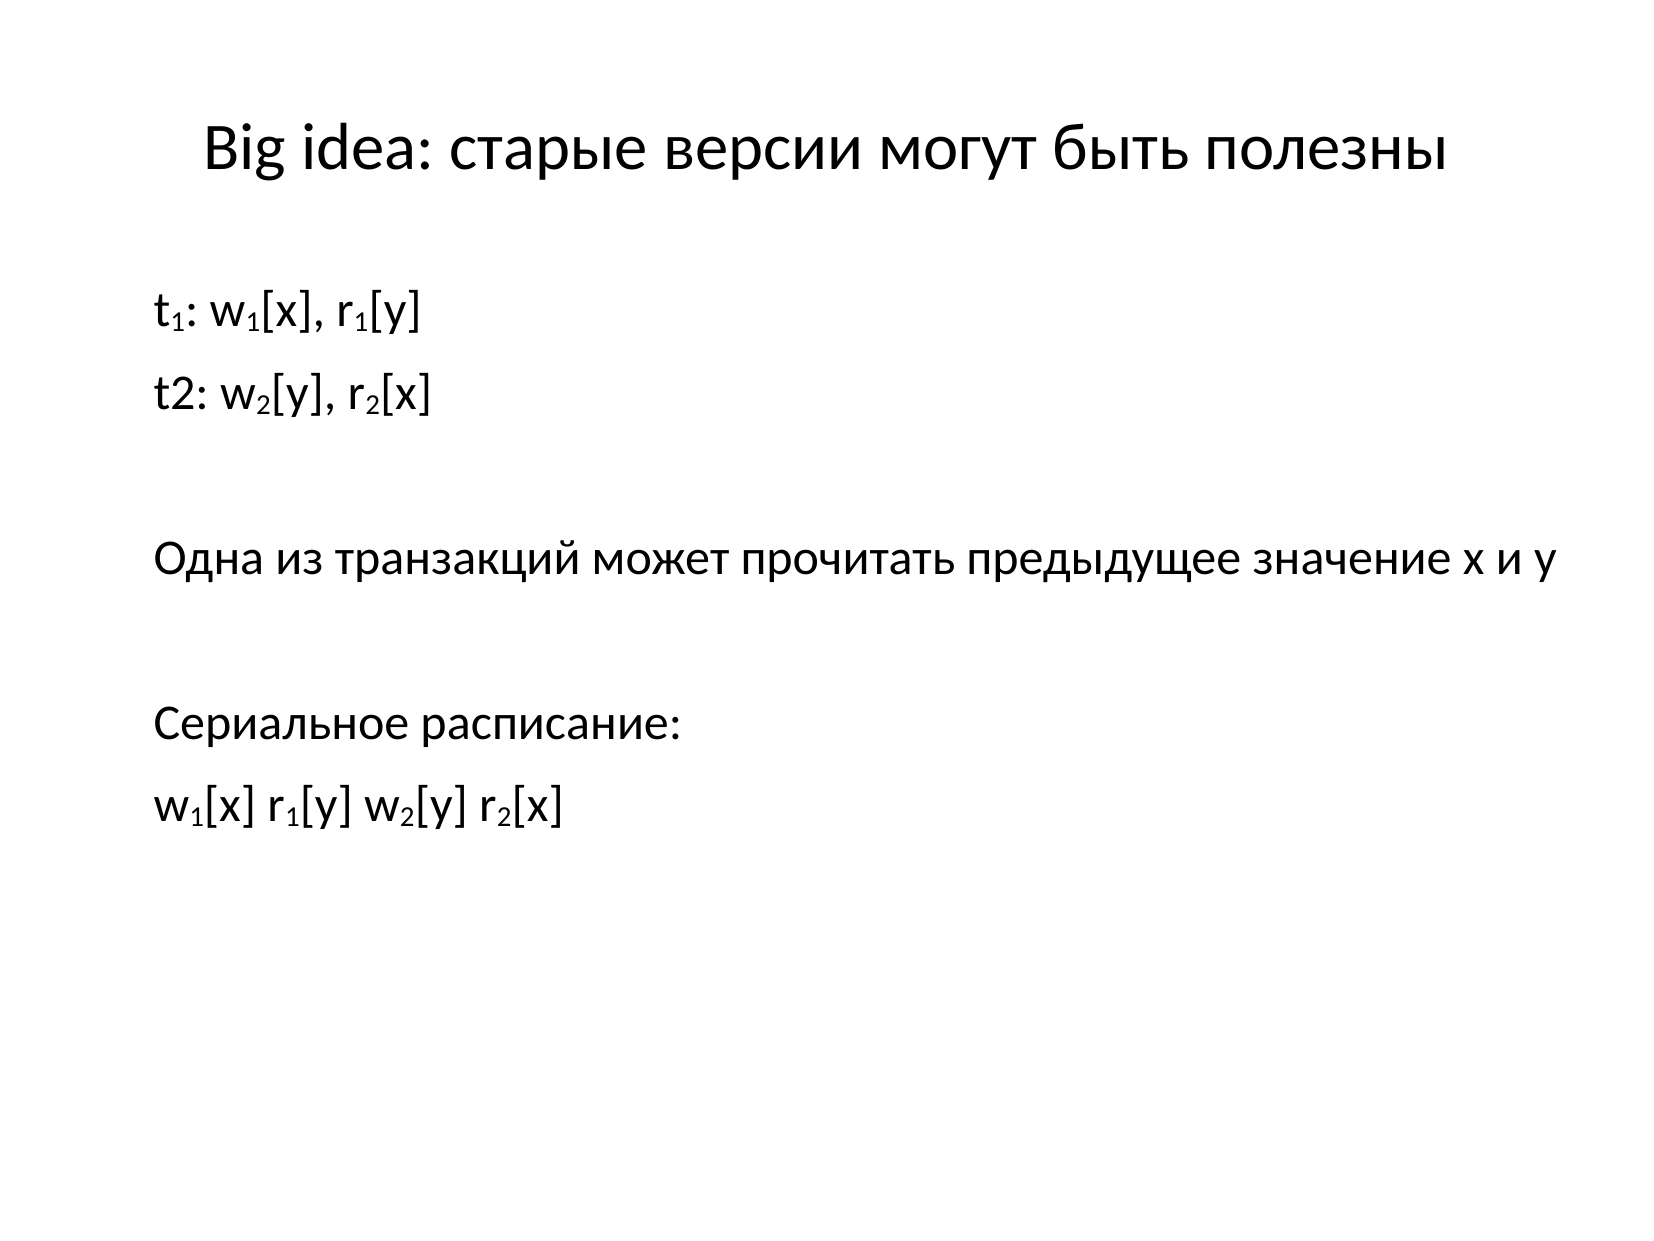

# Big idea: старые версии могут быть полезны
t1: w1[x], r1[y]
t2: w2[y], r2[x]
Одна из транзакций может прочитать предыдущее значение x и y
Сериальное расписание:
w1[x] r1[y] w2[y] r2[x]